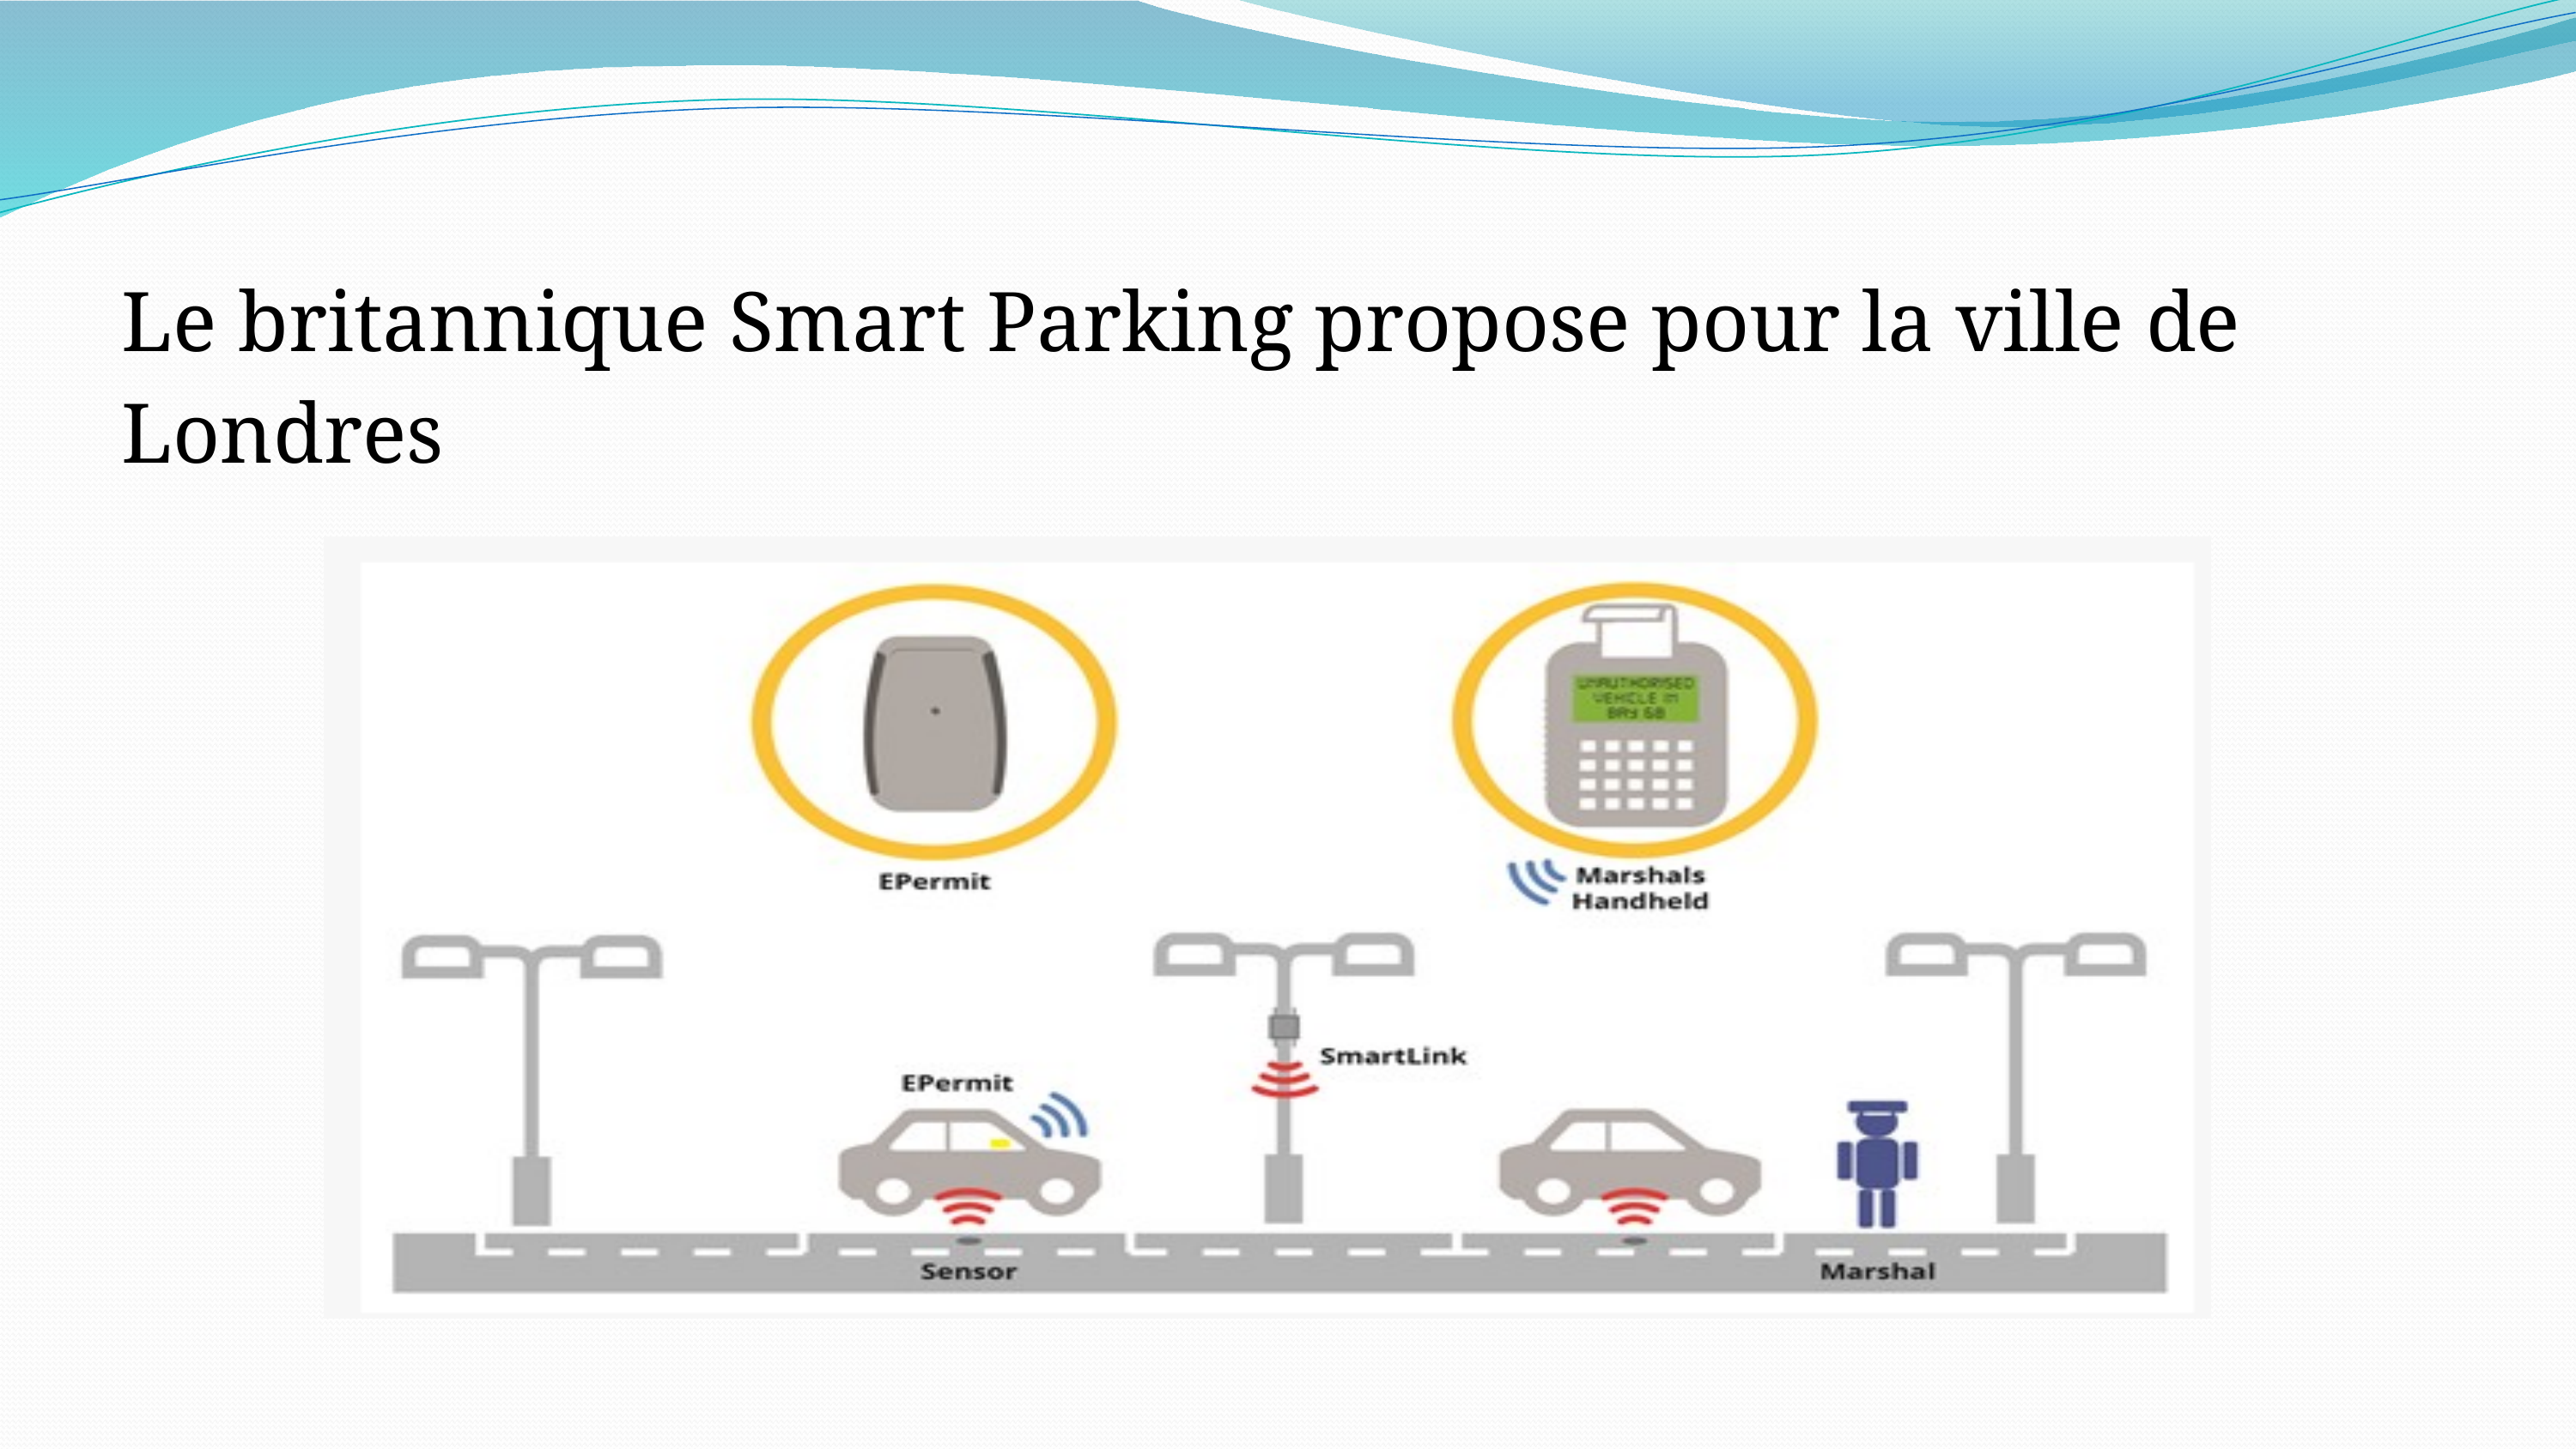

#
Le britannique Smart Parking propose pour la ville de Londres